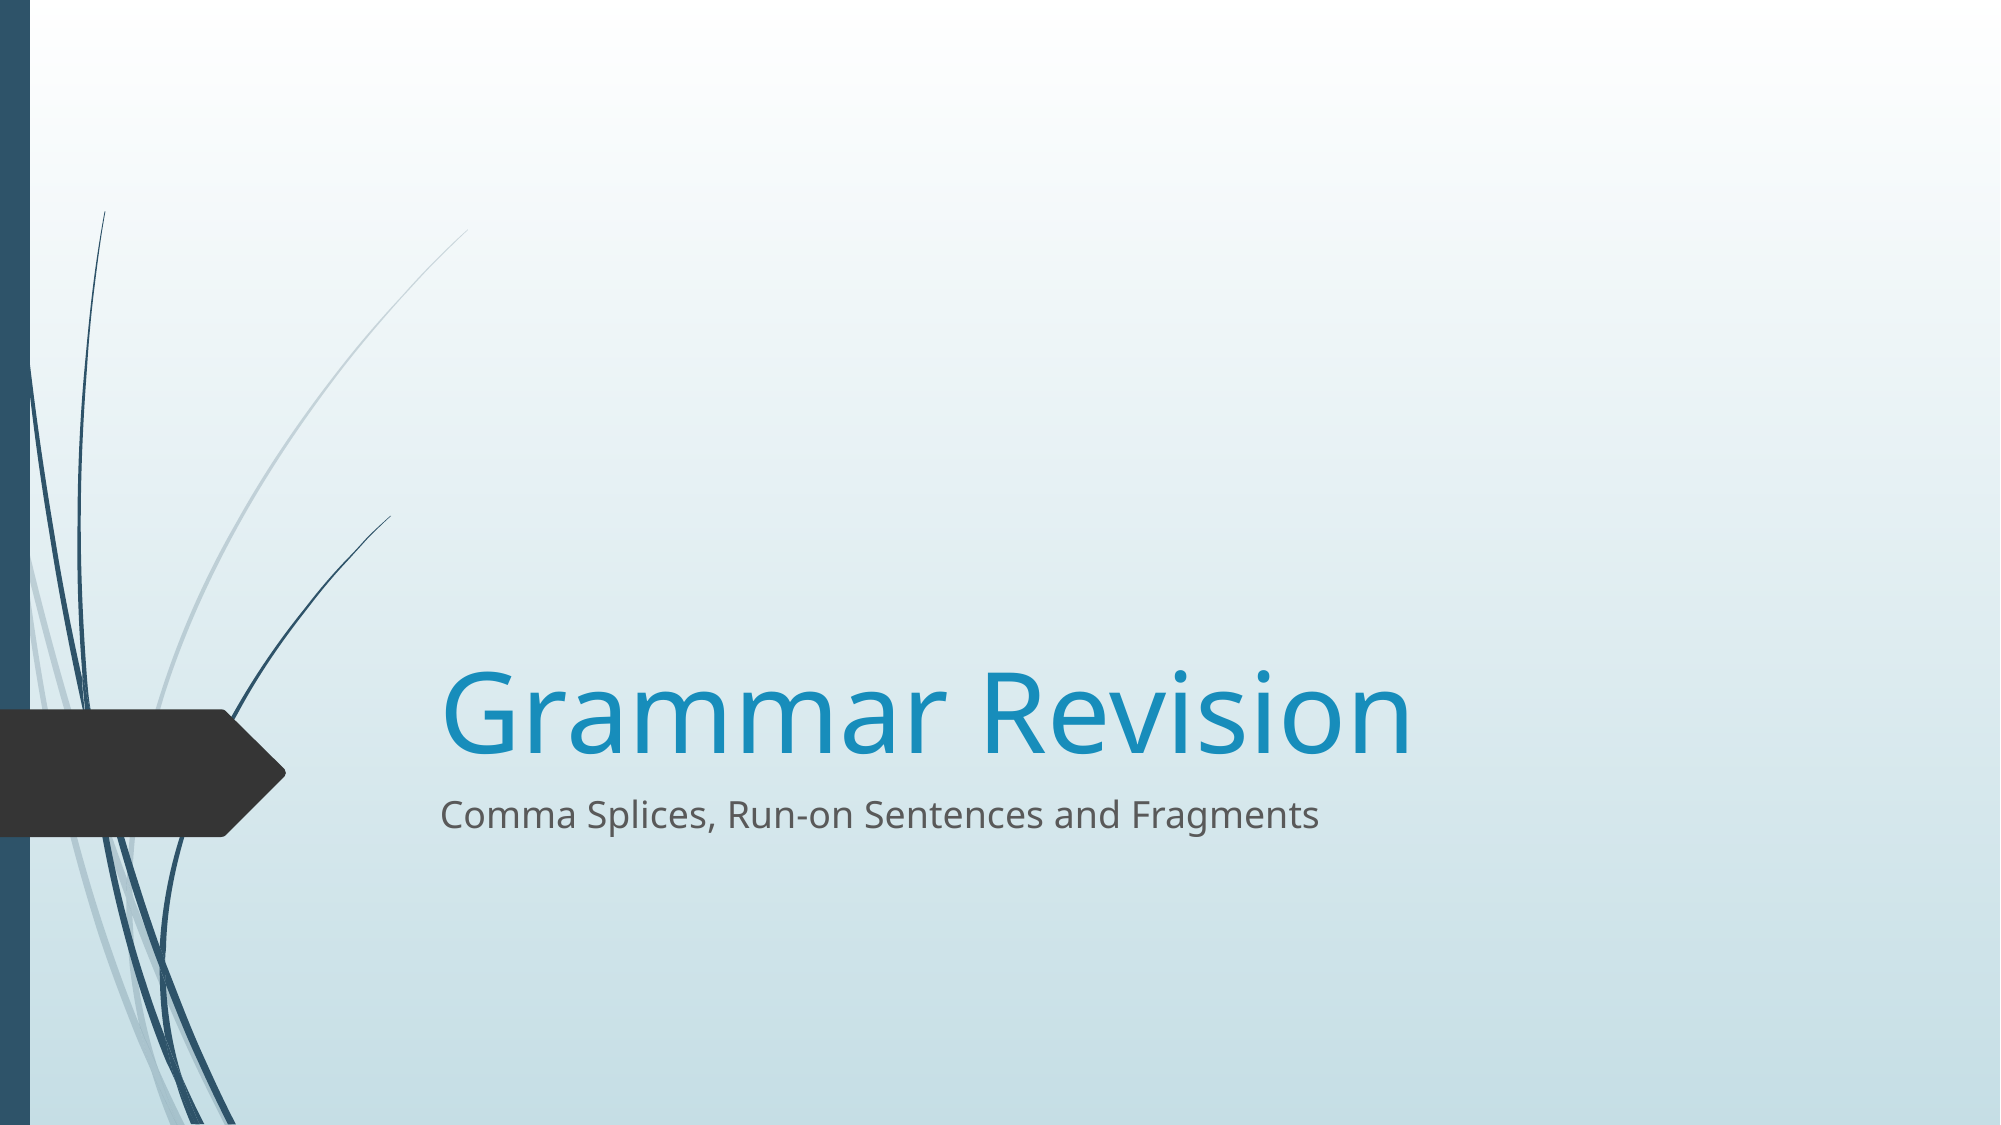

# Grammar Revision
Comma Splices, Run-on Sentences and Fragments